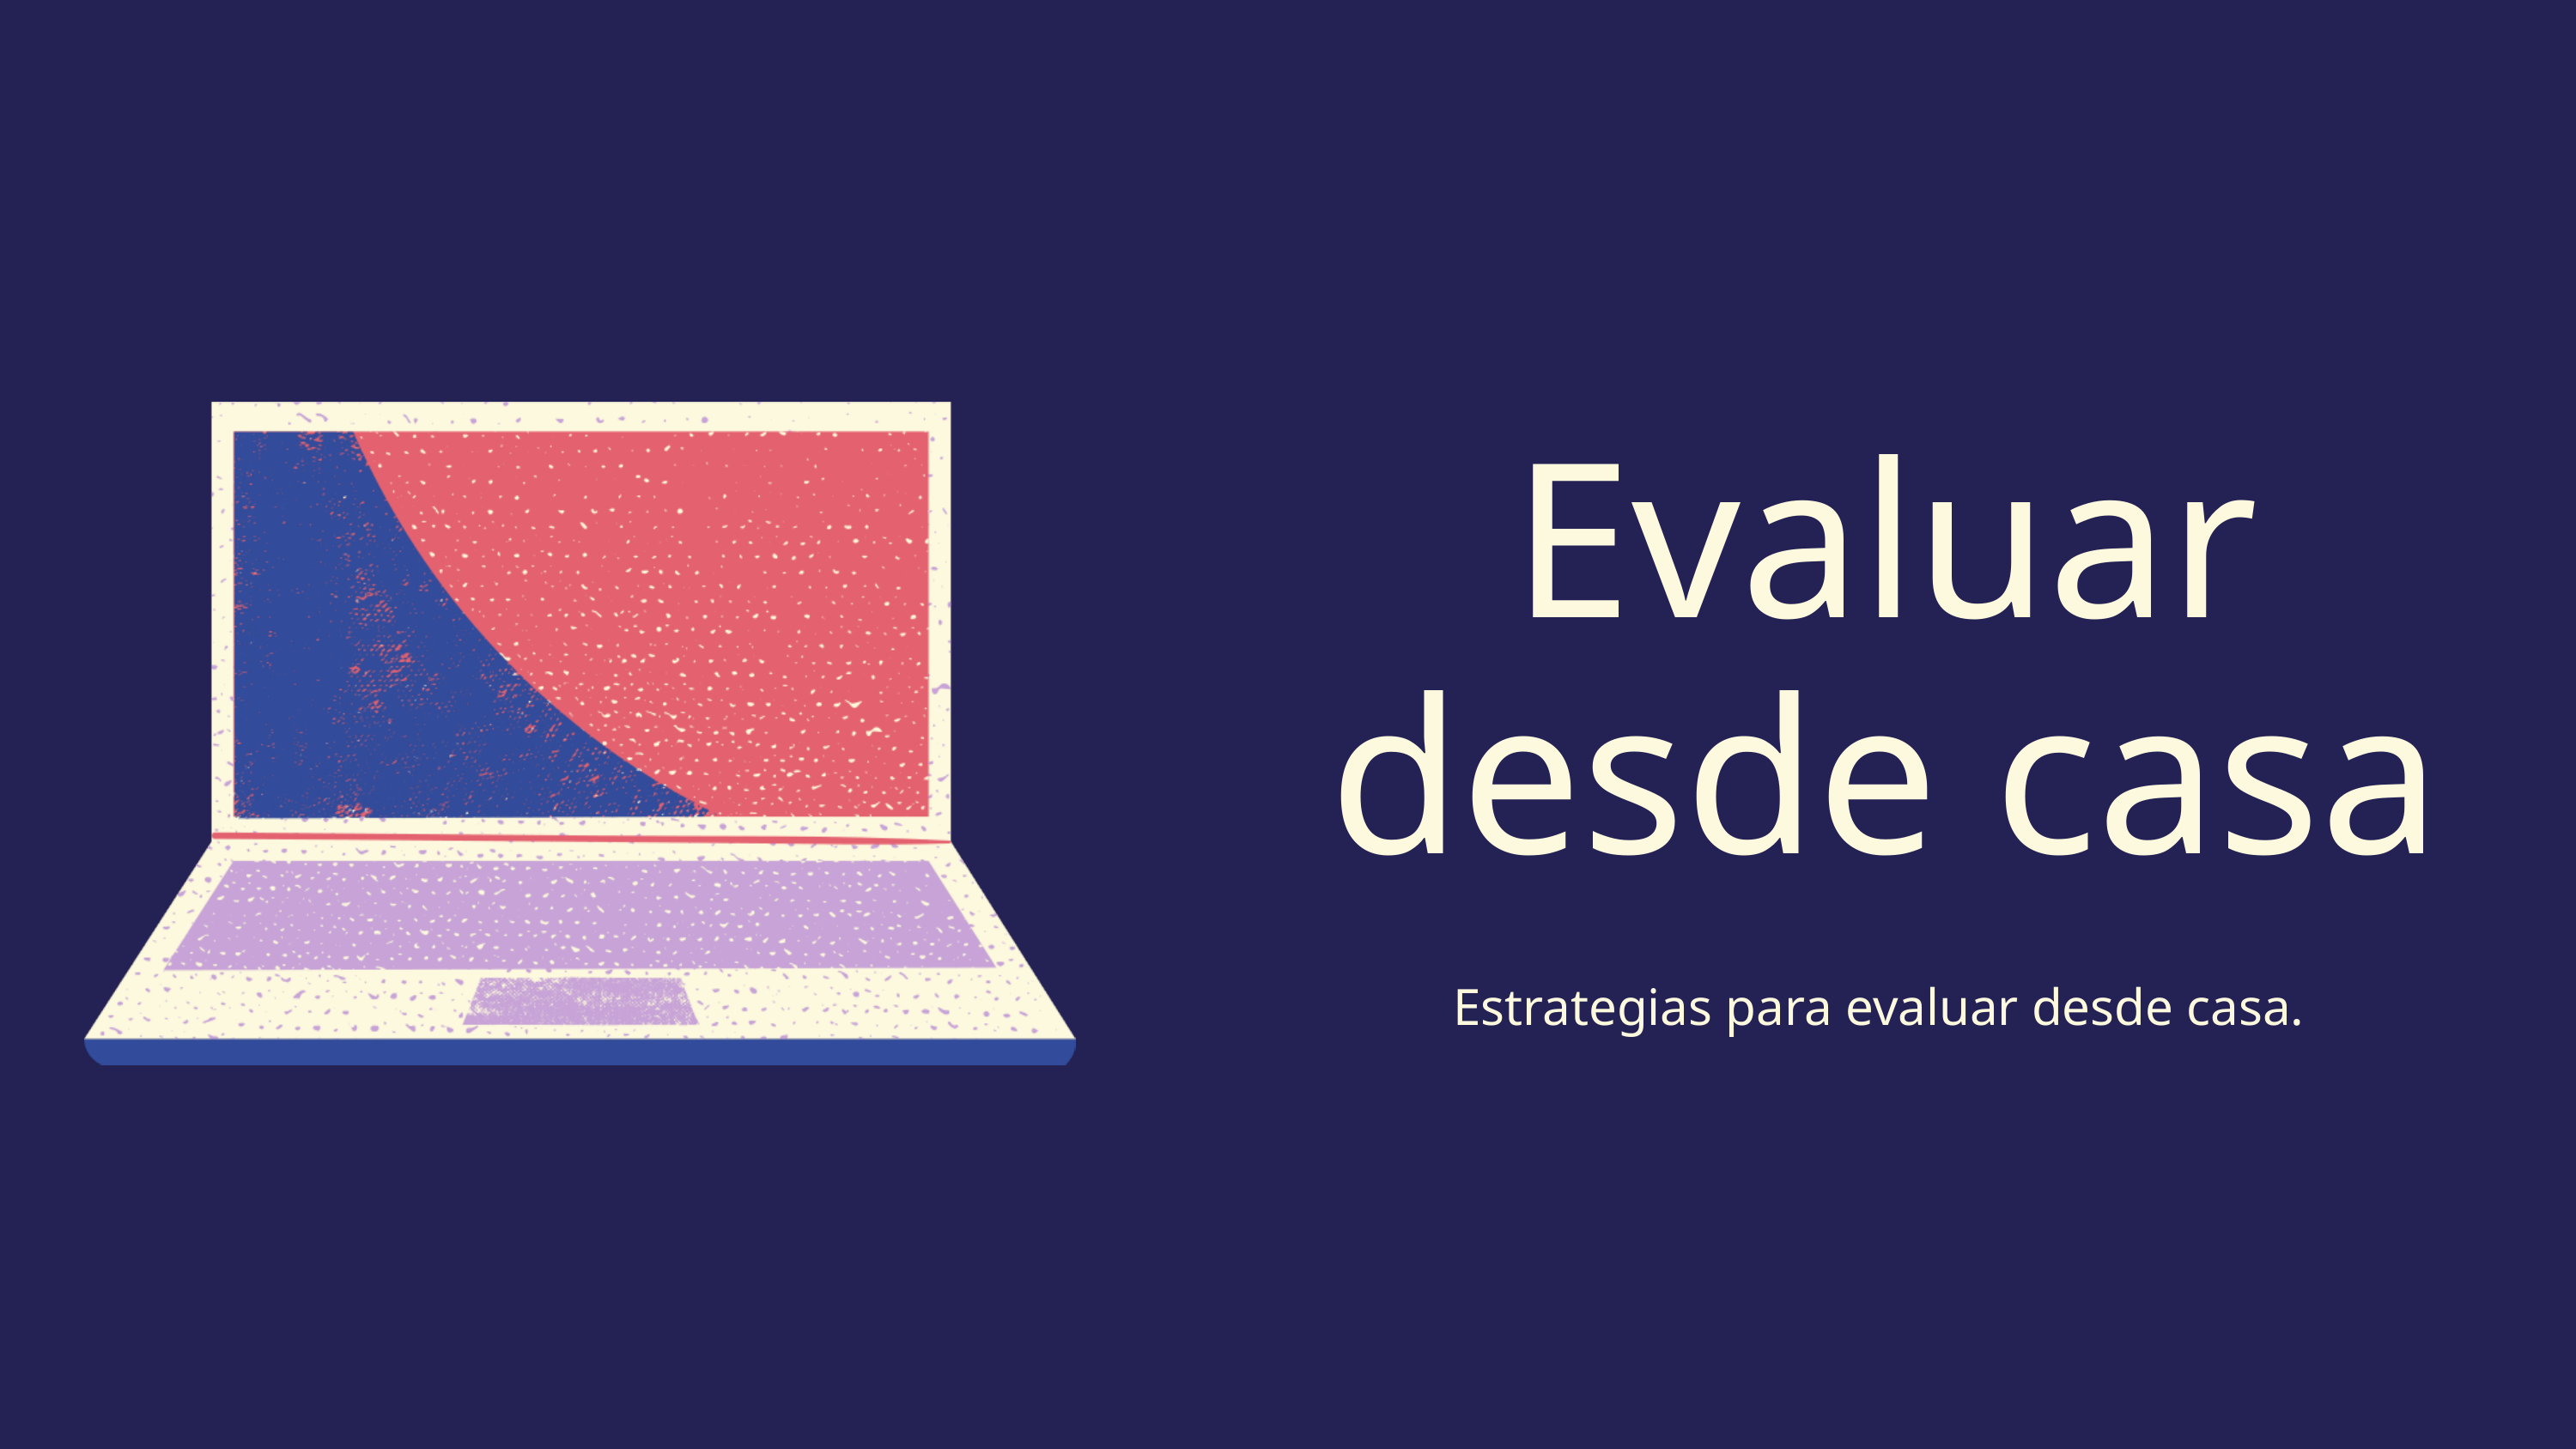

Evaluar desde casa
Estrategias para evaluar desde casa.